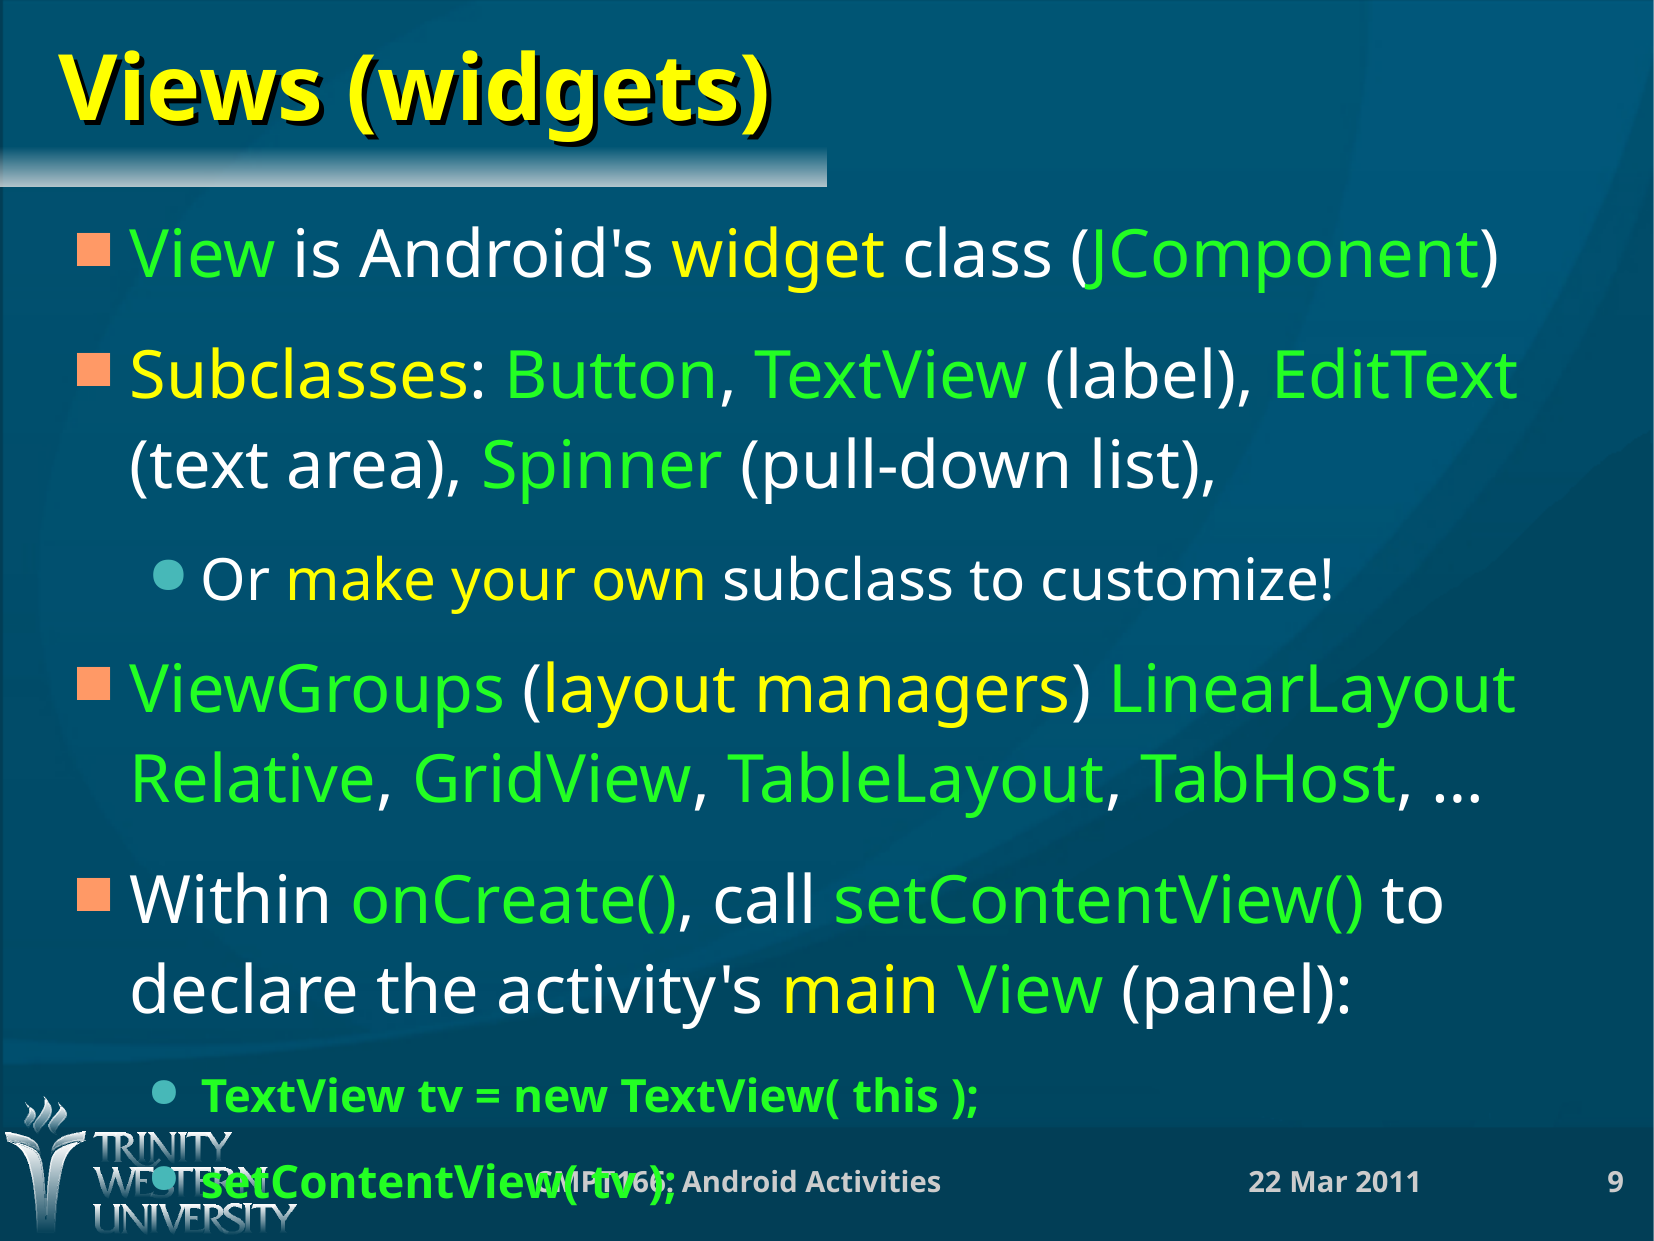

# Views (widgets)
View is Android's widget class (JComponent)
Subclasses: Button, TextView (label), EditText (text area), Spinner (pull-down list),
Or make your own subclass to customize!
ViewGroups (layout managers) LinearLayout Relative, GridView, TableLayout, TabHost, …
Within onCreate(), call setContentView() to declare the activity's main View (panel):
TextView tv = new TextView( this );
setContentView( tv );
CMPT166: Android Activities
22 Mar 2011
9